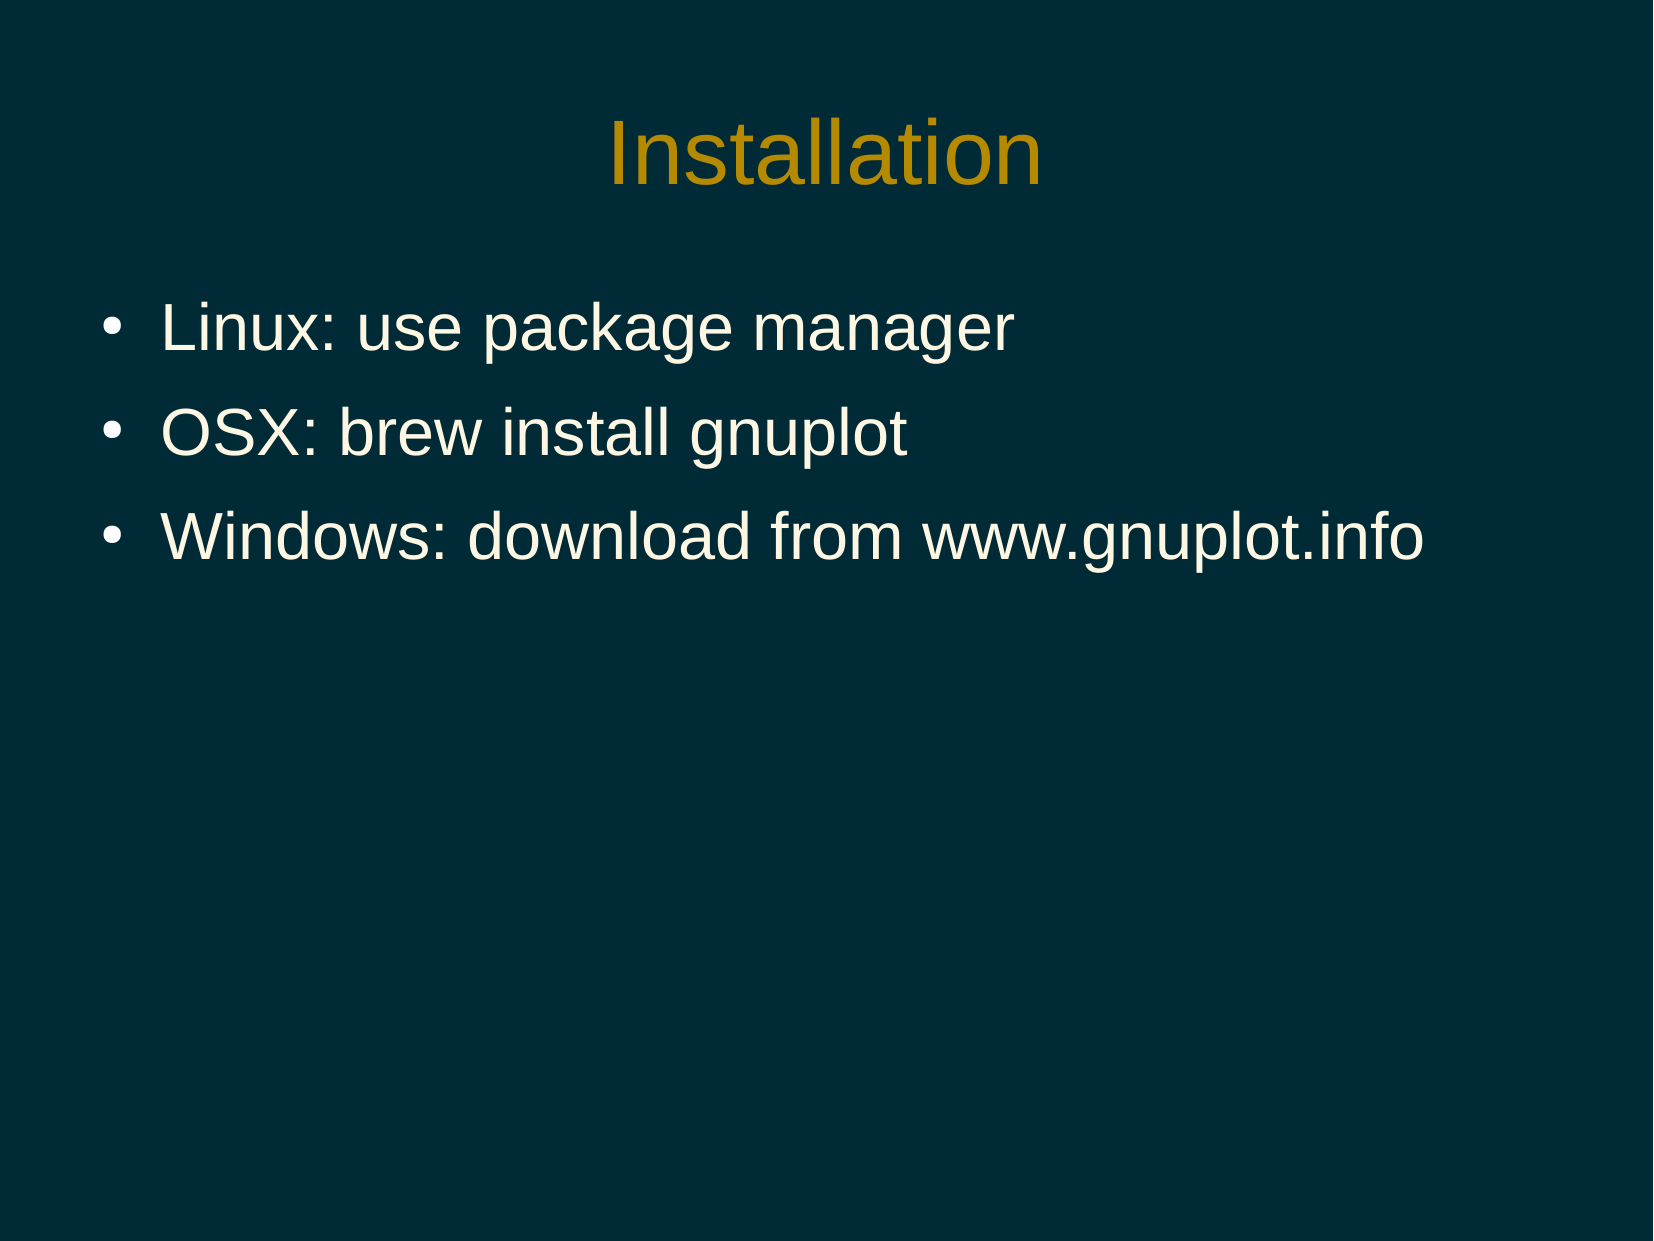

# Installation
Linux: use package manager
OSX: brew install gnuplot
Windows: download from www.gnuplot.info